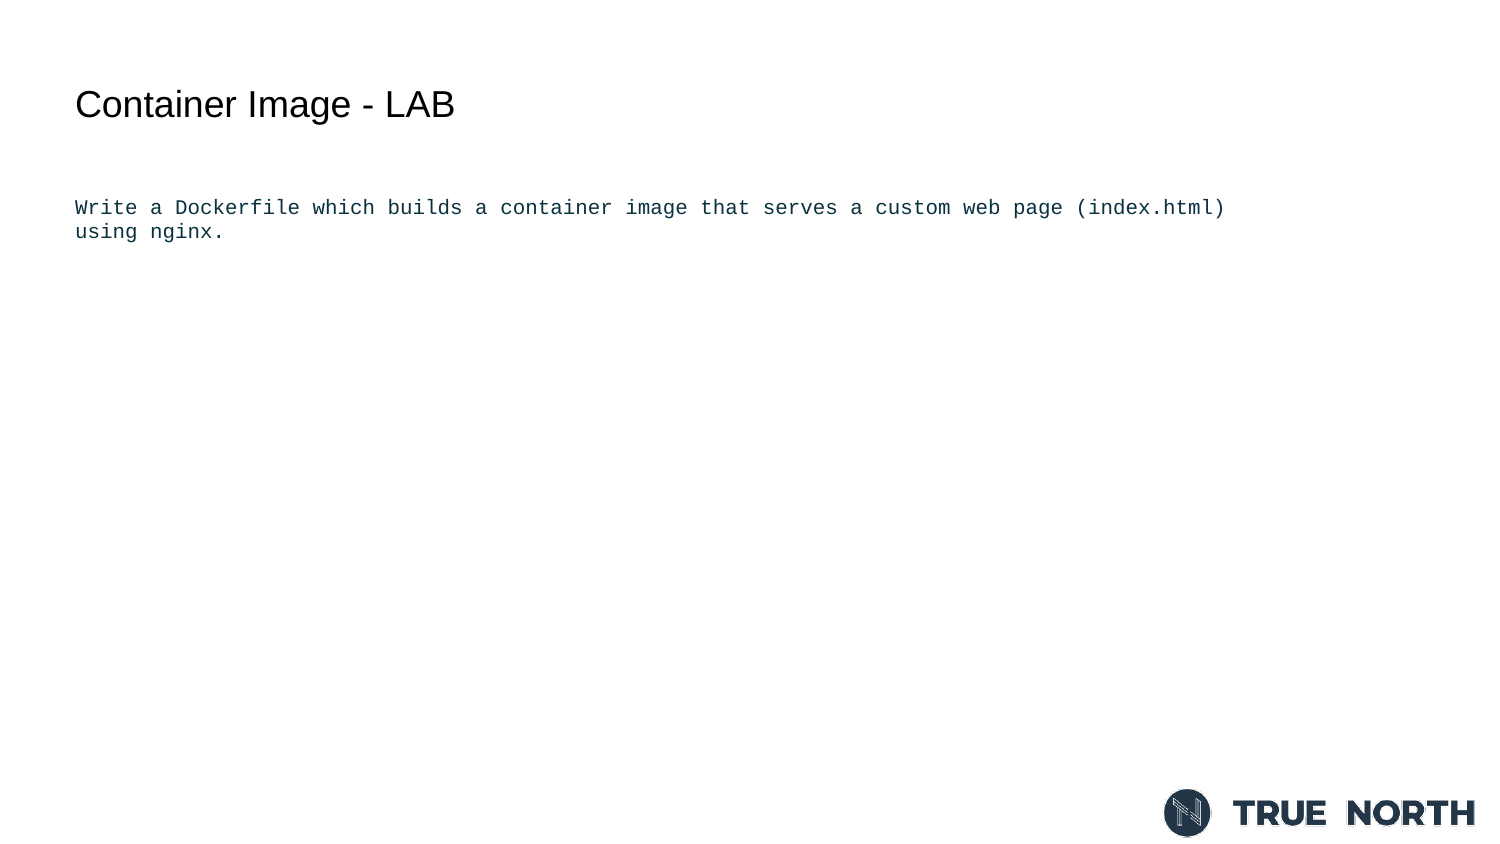

# Container Image - LAB
Write a Dockerfile which builds a container image that serves a custom web page (index.html) using nginx.